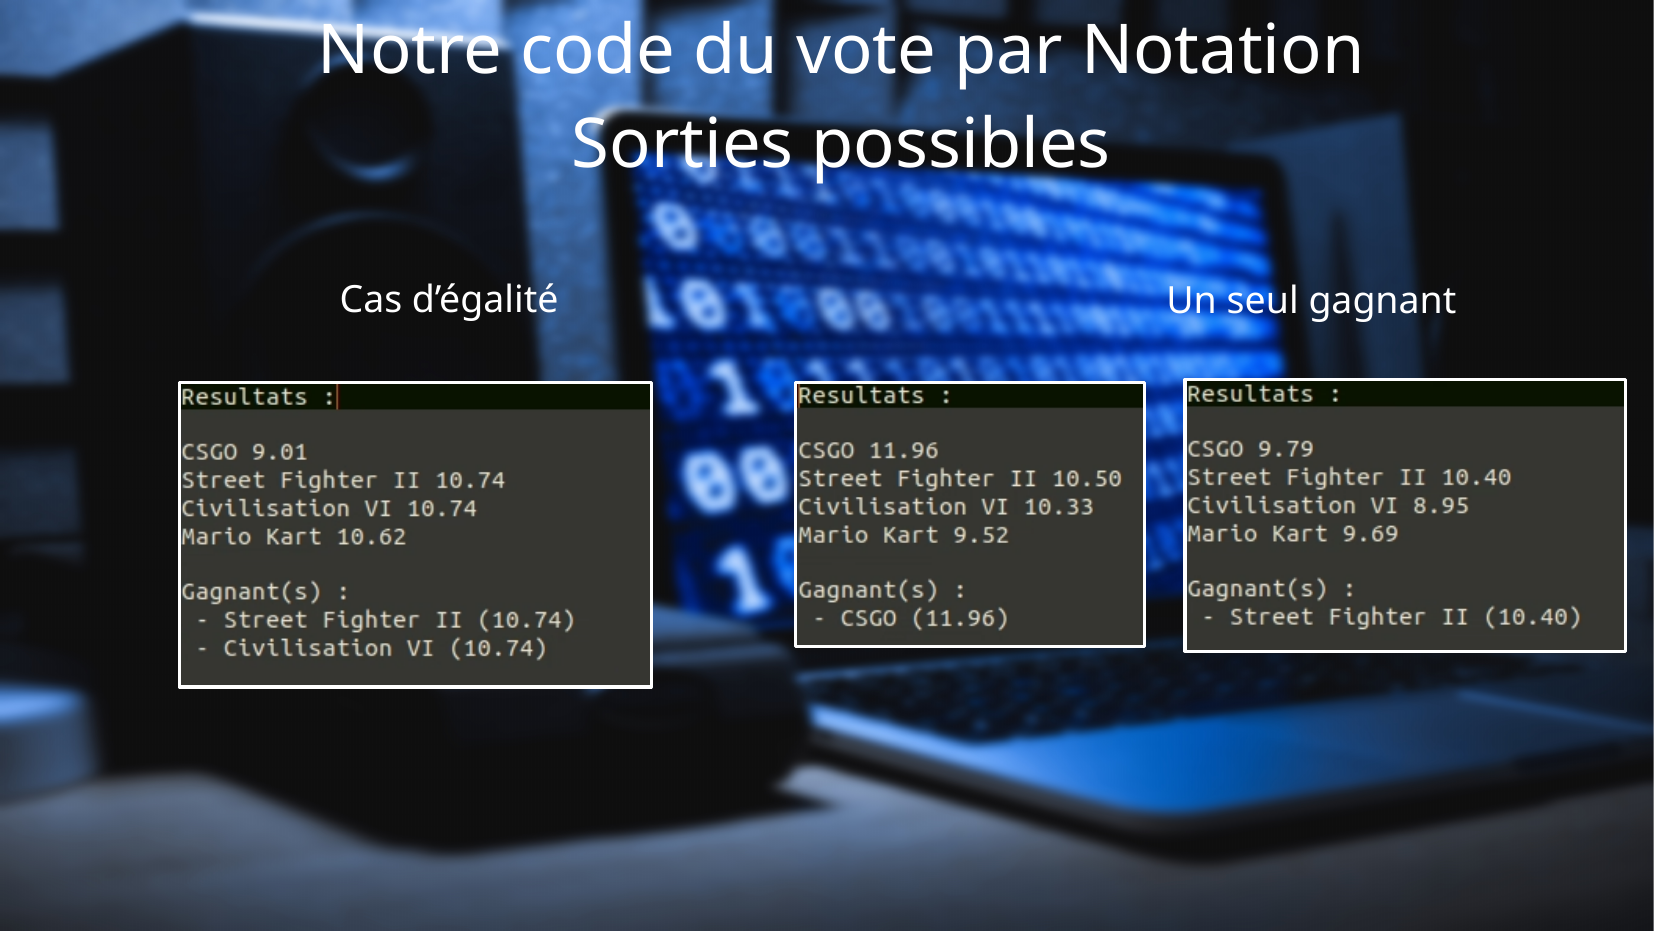

# Notre code du vote par Notation Sorties possibles
Cas d’égalité
Un seul gagnant